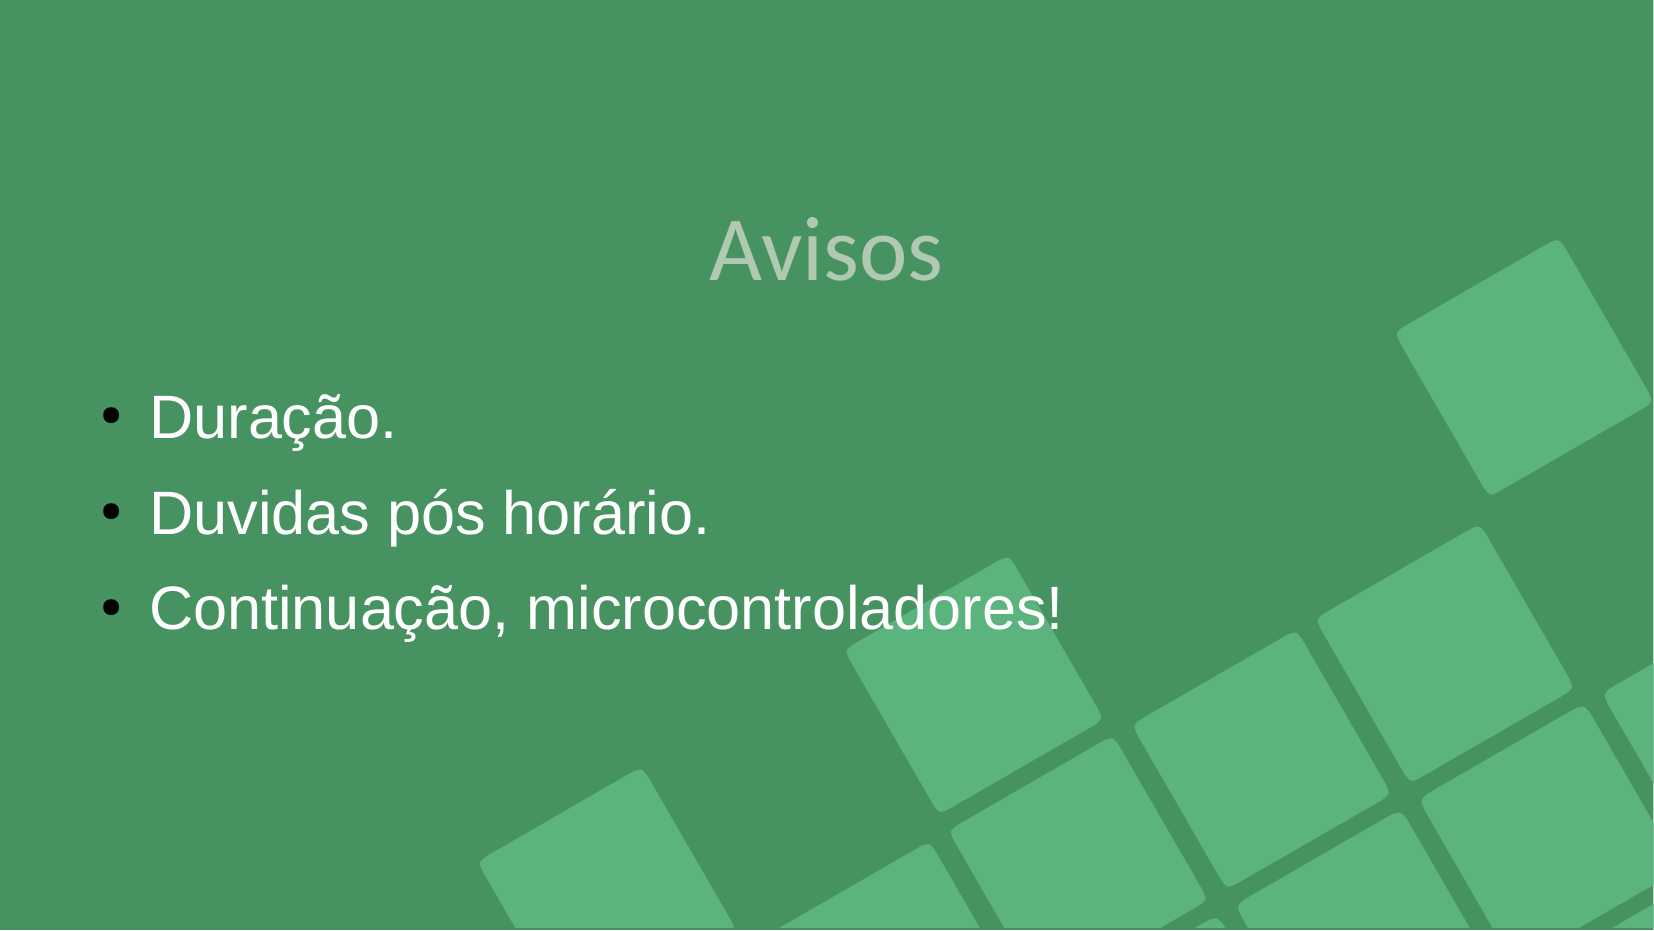

# Avisos
Duração.
Duvidas pós horário.
Continuação, microcontroladores!